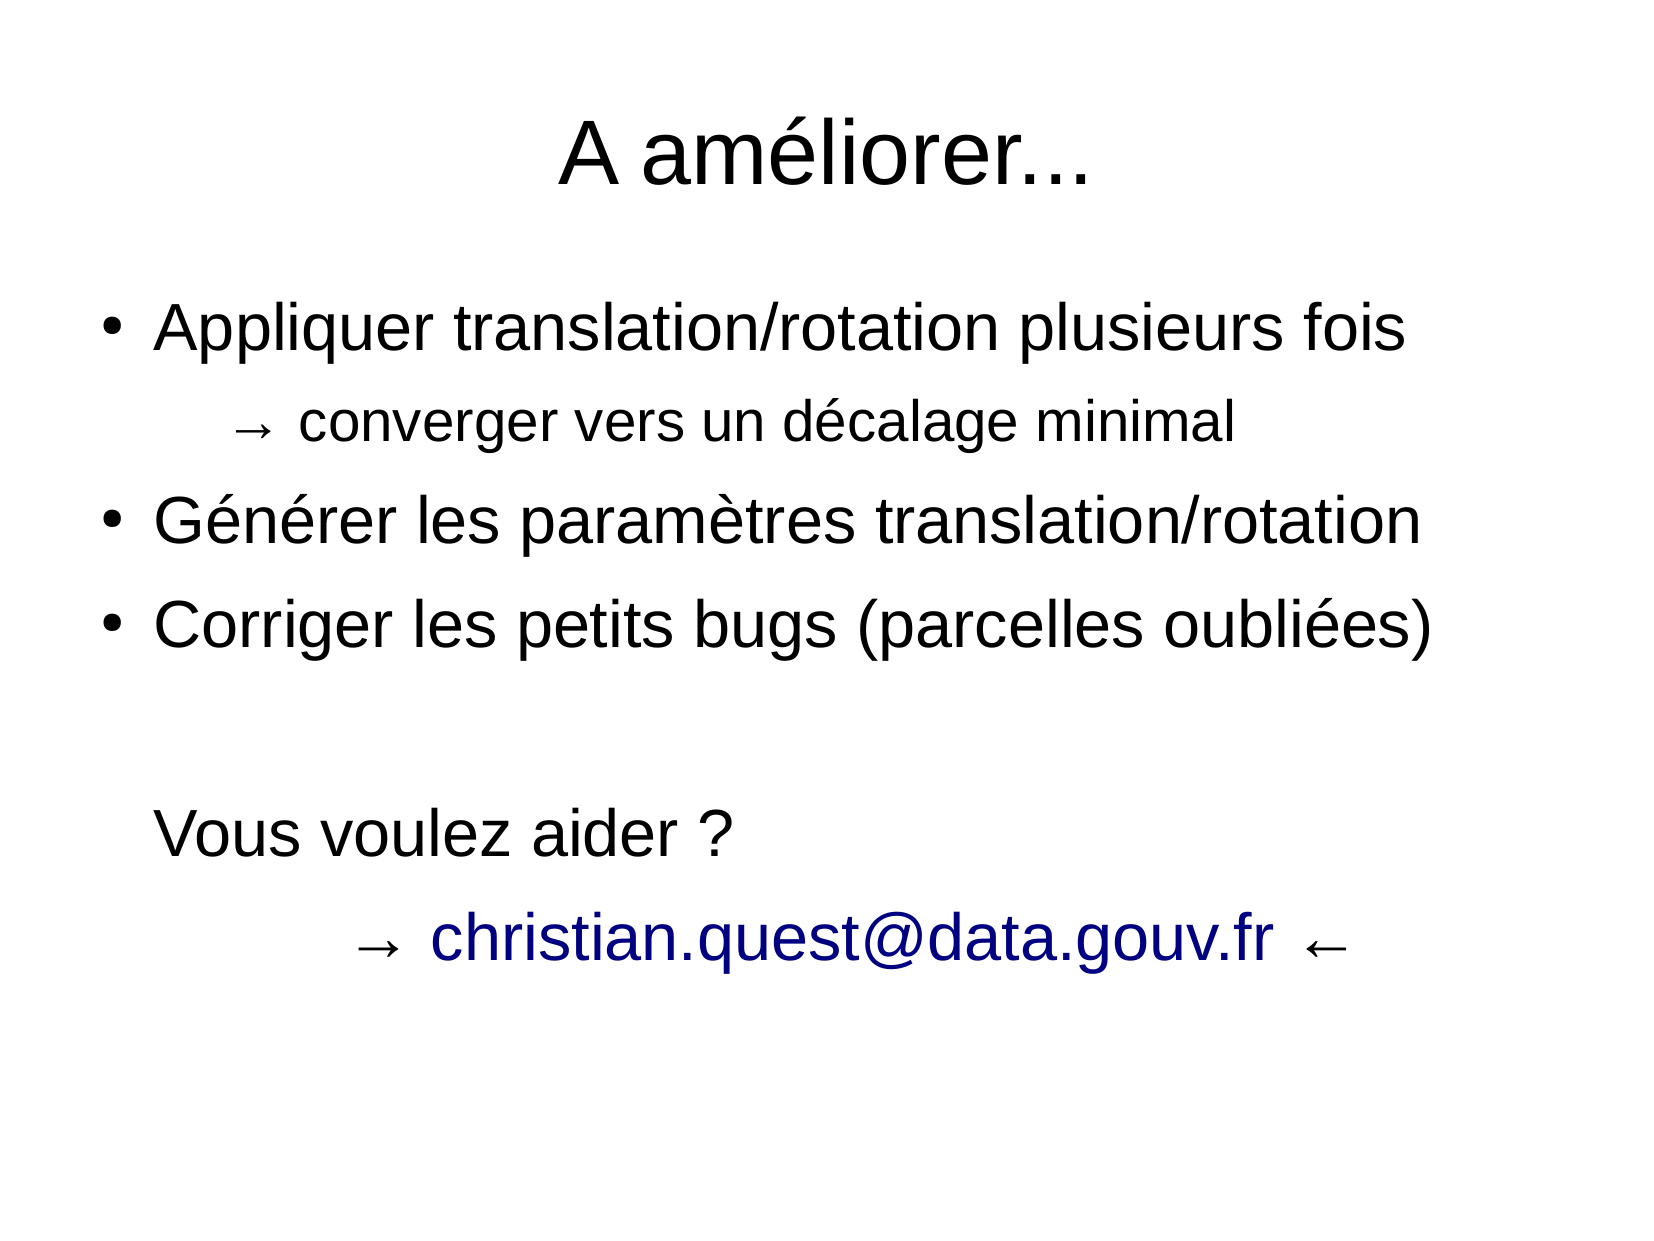

# A améliorer...
Appliquer translation/rotation plusieurs fois
→ converger vers un décalage minimal
Générer les paramètres translation/rotation
Corriger les petits bugs (parcelles oubliées)
Vous voulez aider ?
→ christian.quest@data.gouv.fr ←